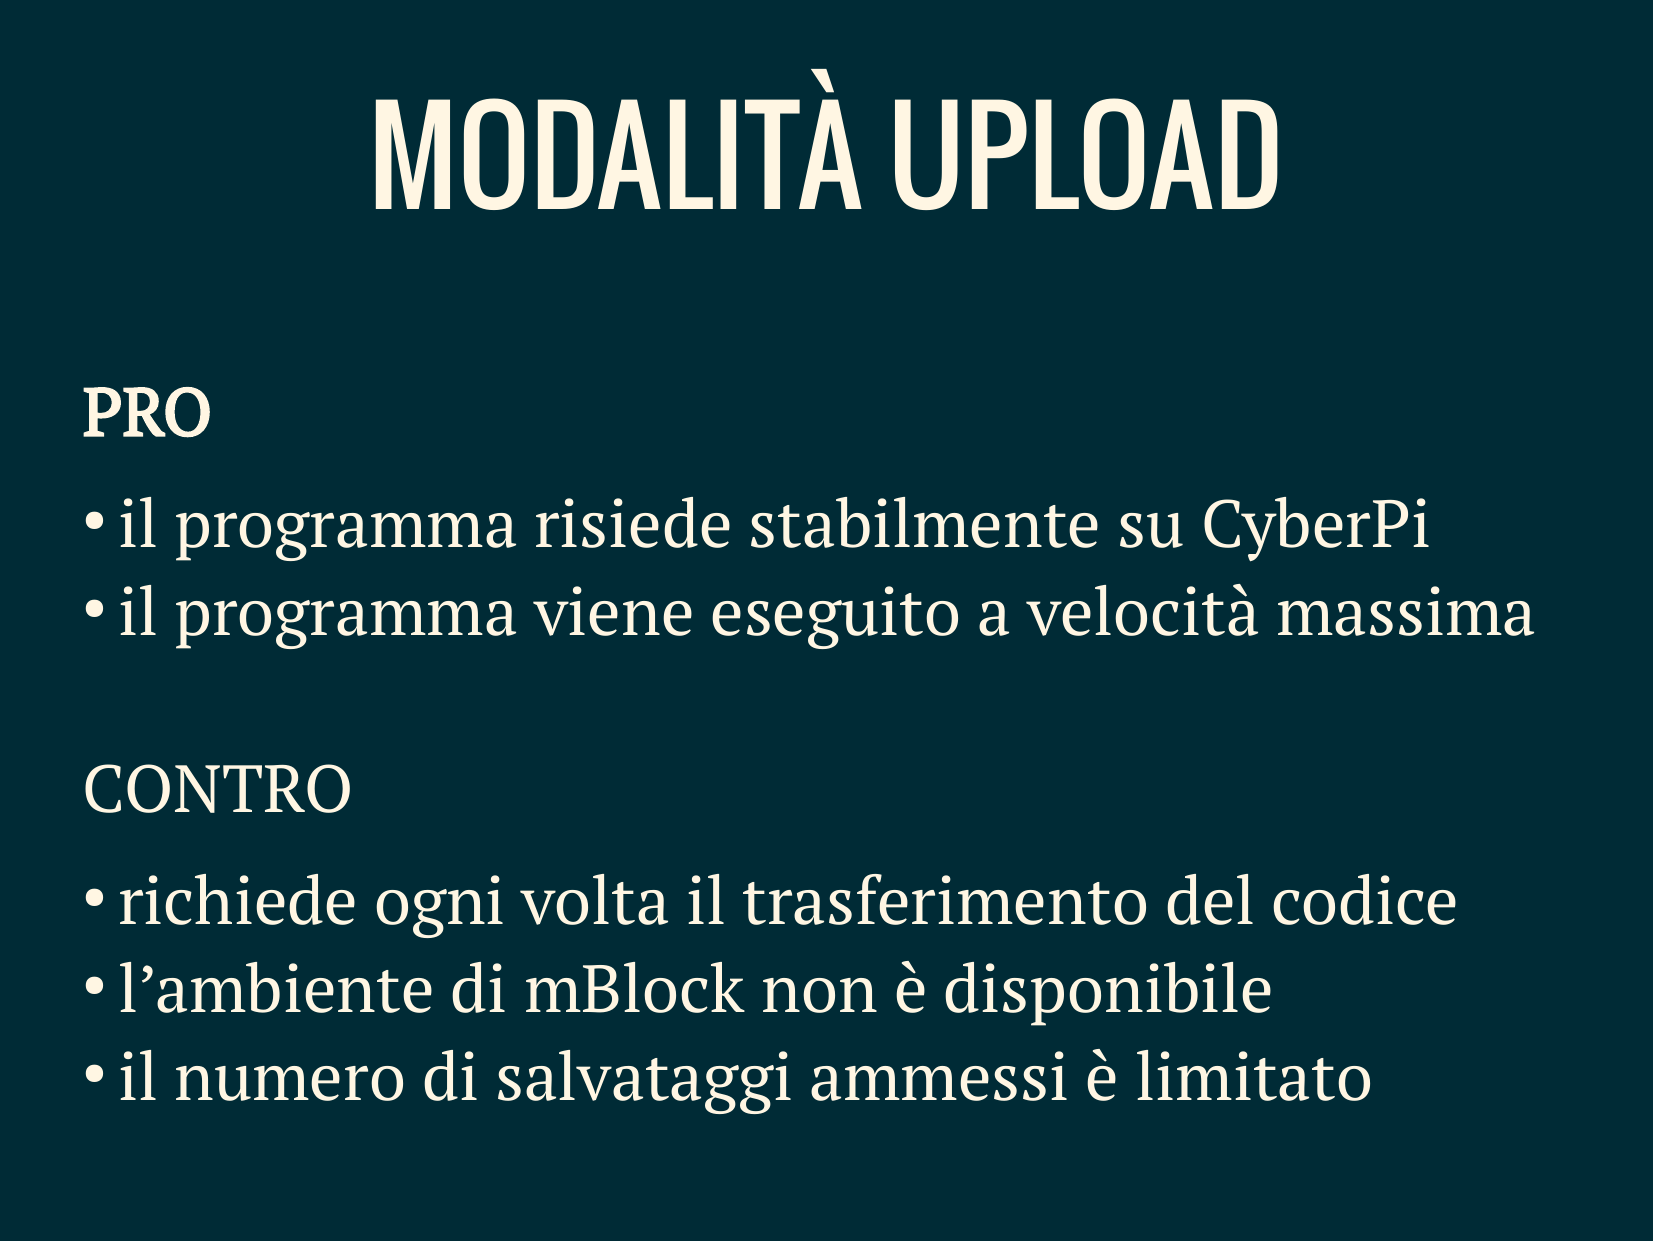

# Modalità Upload
PRO
il programma risiede stabilmente su CyberPi
il programma viene eseguito a velocità massima
CONTRO
richiede ogni volta il trasferimento del codice
l’ambiente di mBlock non è disponibile
il numero di salvataggi ammessi è limitato